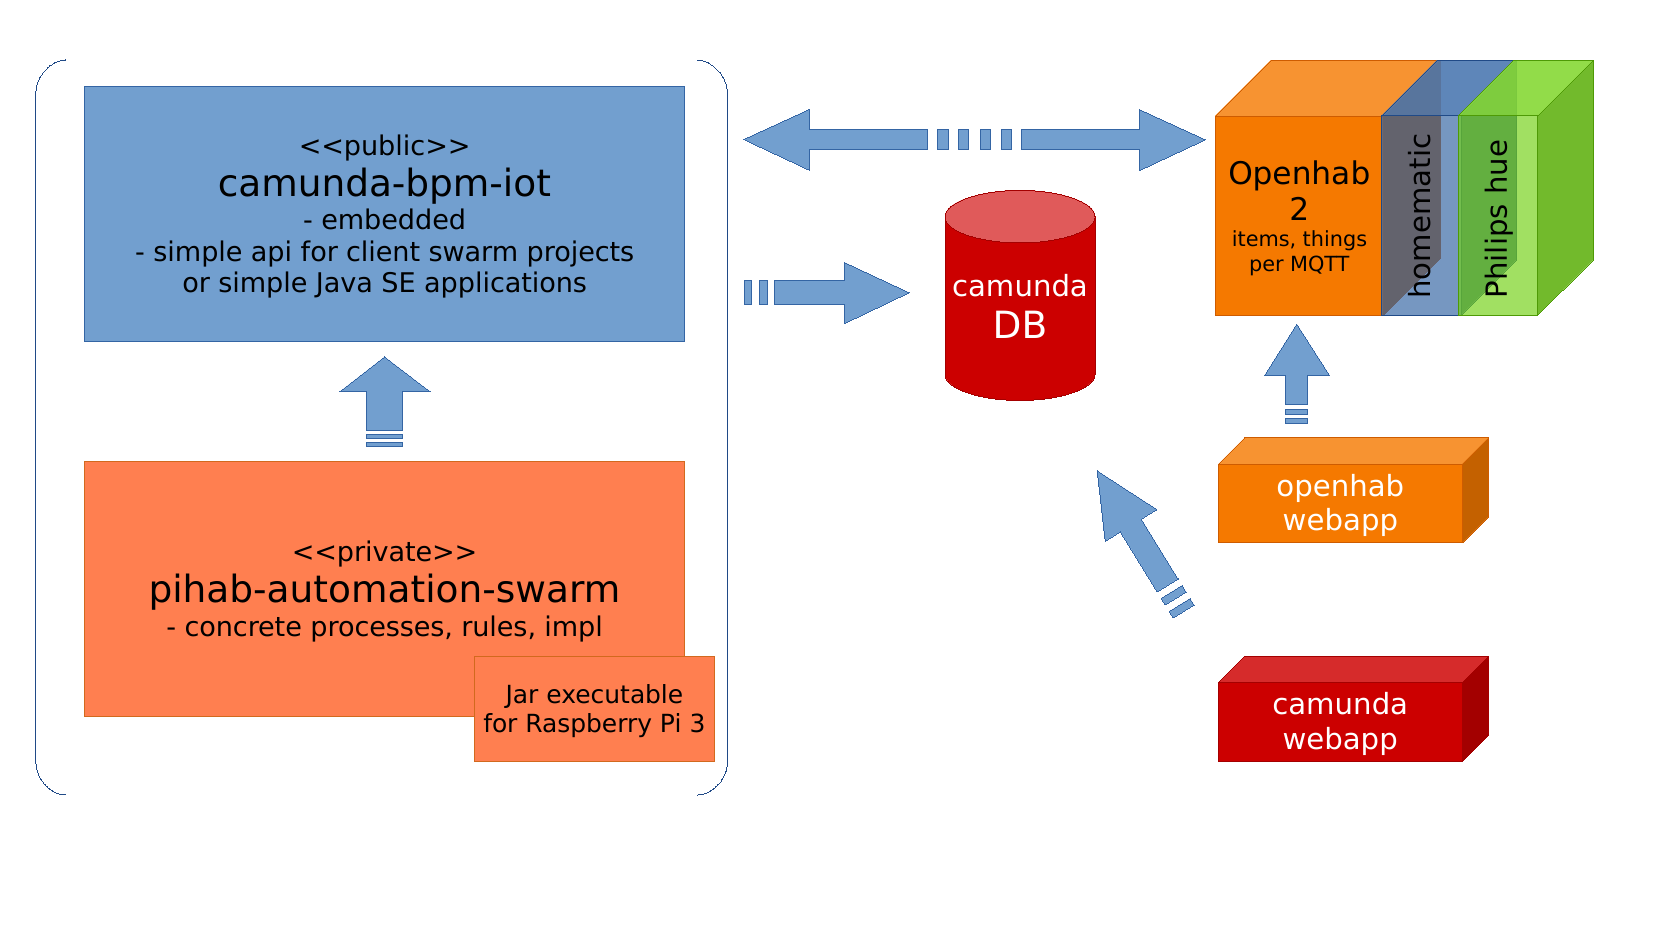

Openhab
2
items, things
per MQTT
<<public>>
camunda-bpm-iot
- embedded
- simple api for client swarm projects
or simple Java SE applications
camunda
DB
homematic
Philips hue
openhab
webapp
<<private>>
pihab-automation-swarm
- concrete processes, rules, impl
camunda
webapp
Jar executable
for Raspberry Pi 3